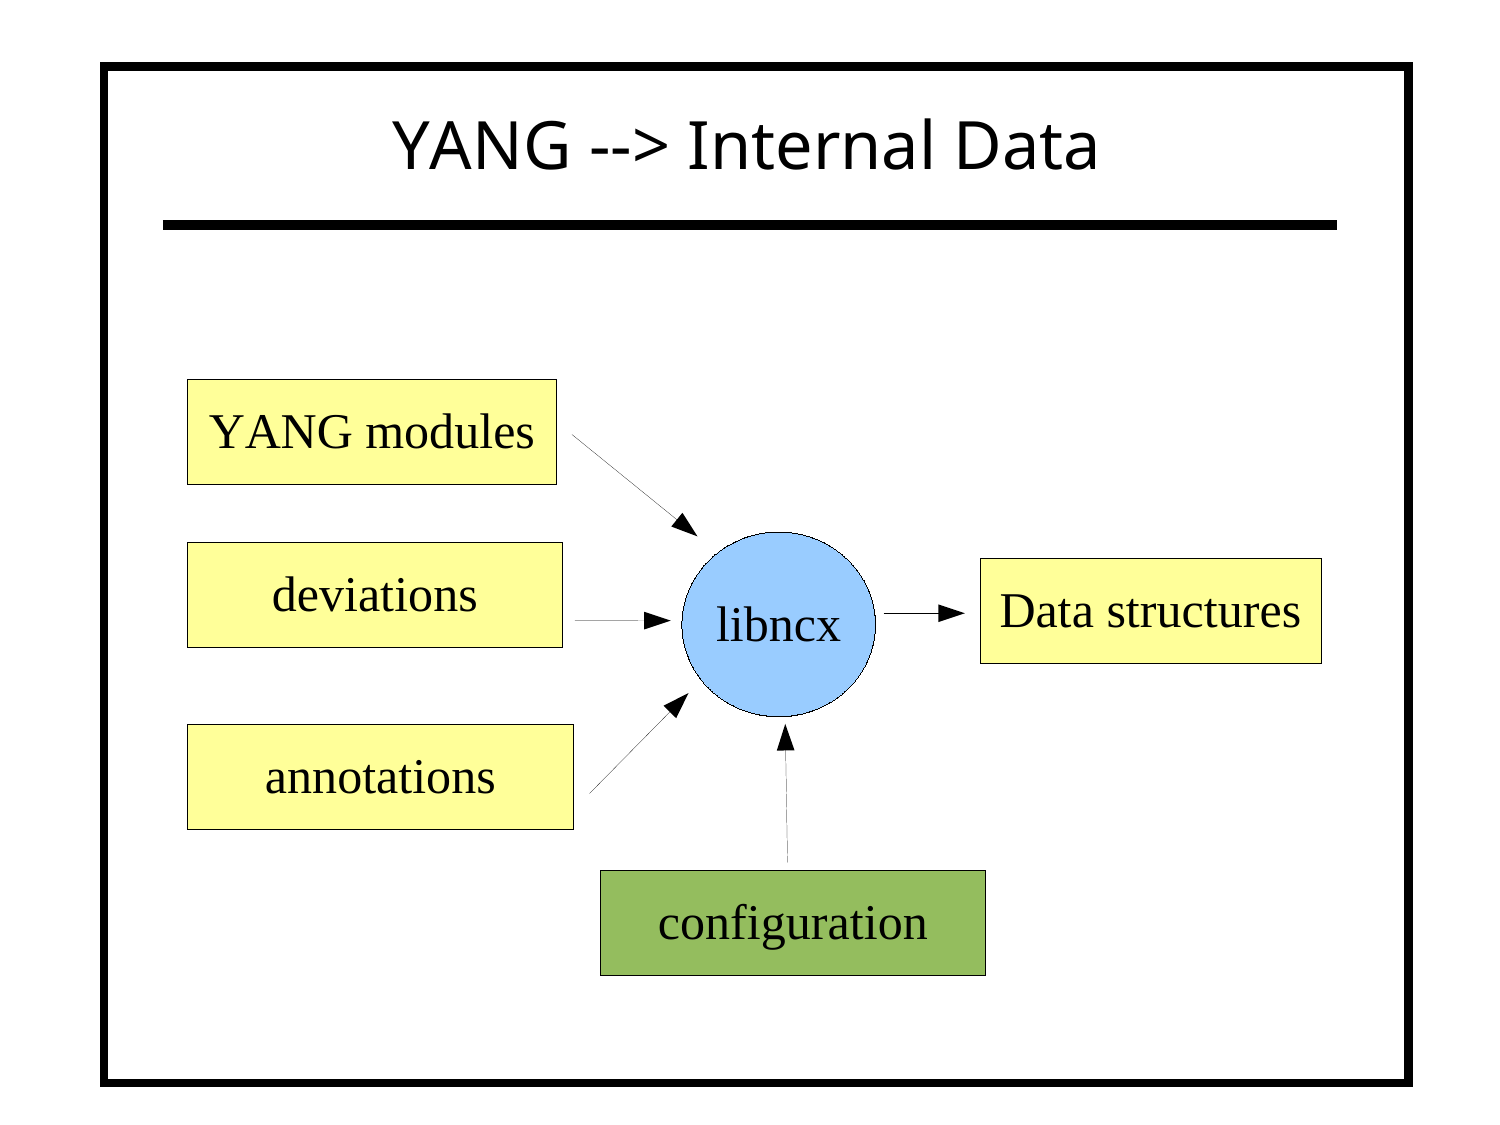

# YANG --> Internal Data
YANG modules
libncx
deviations
Data structures
annotations
configuration